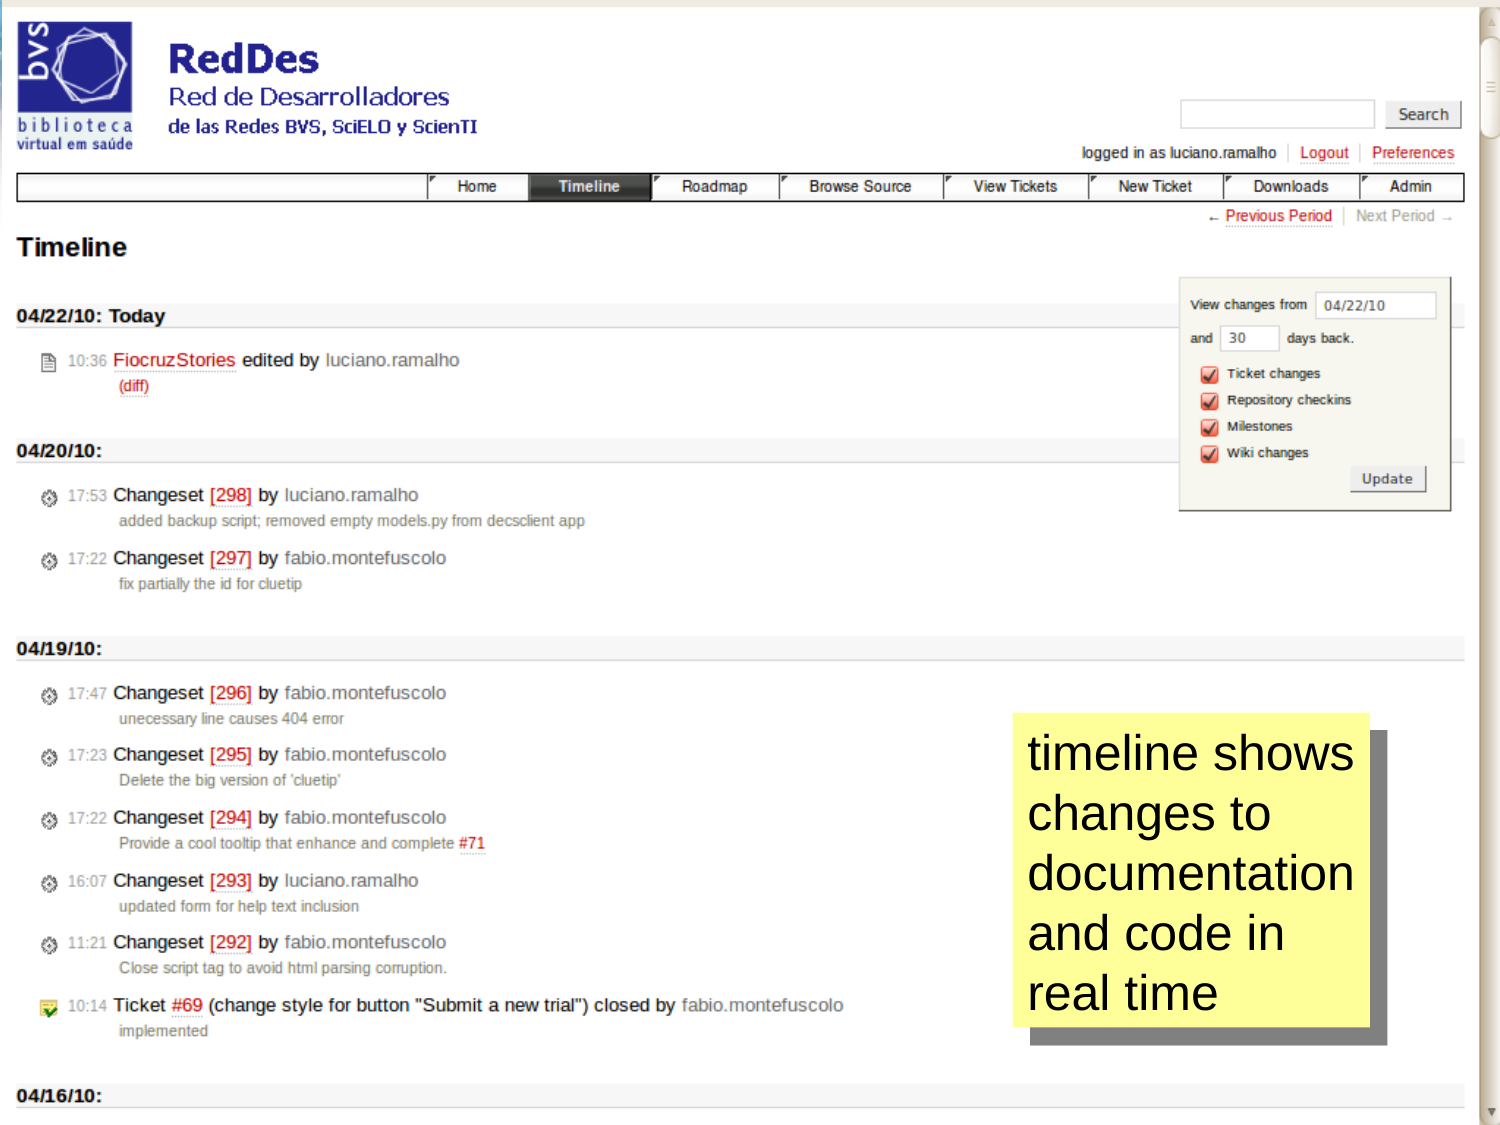

timeline shows
changes to
documentation
and code in
real time